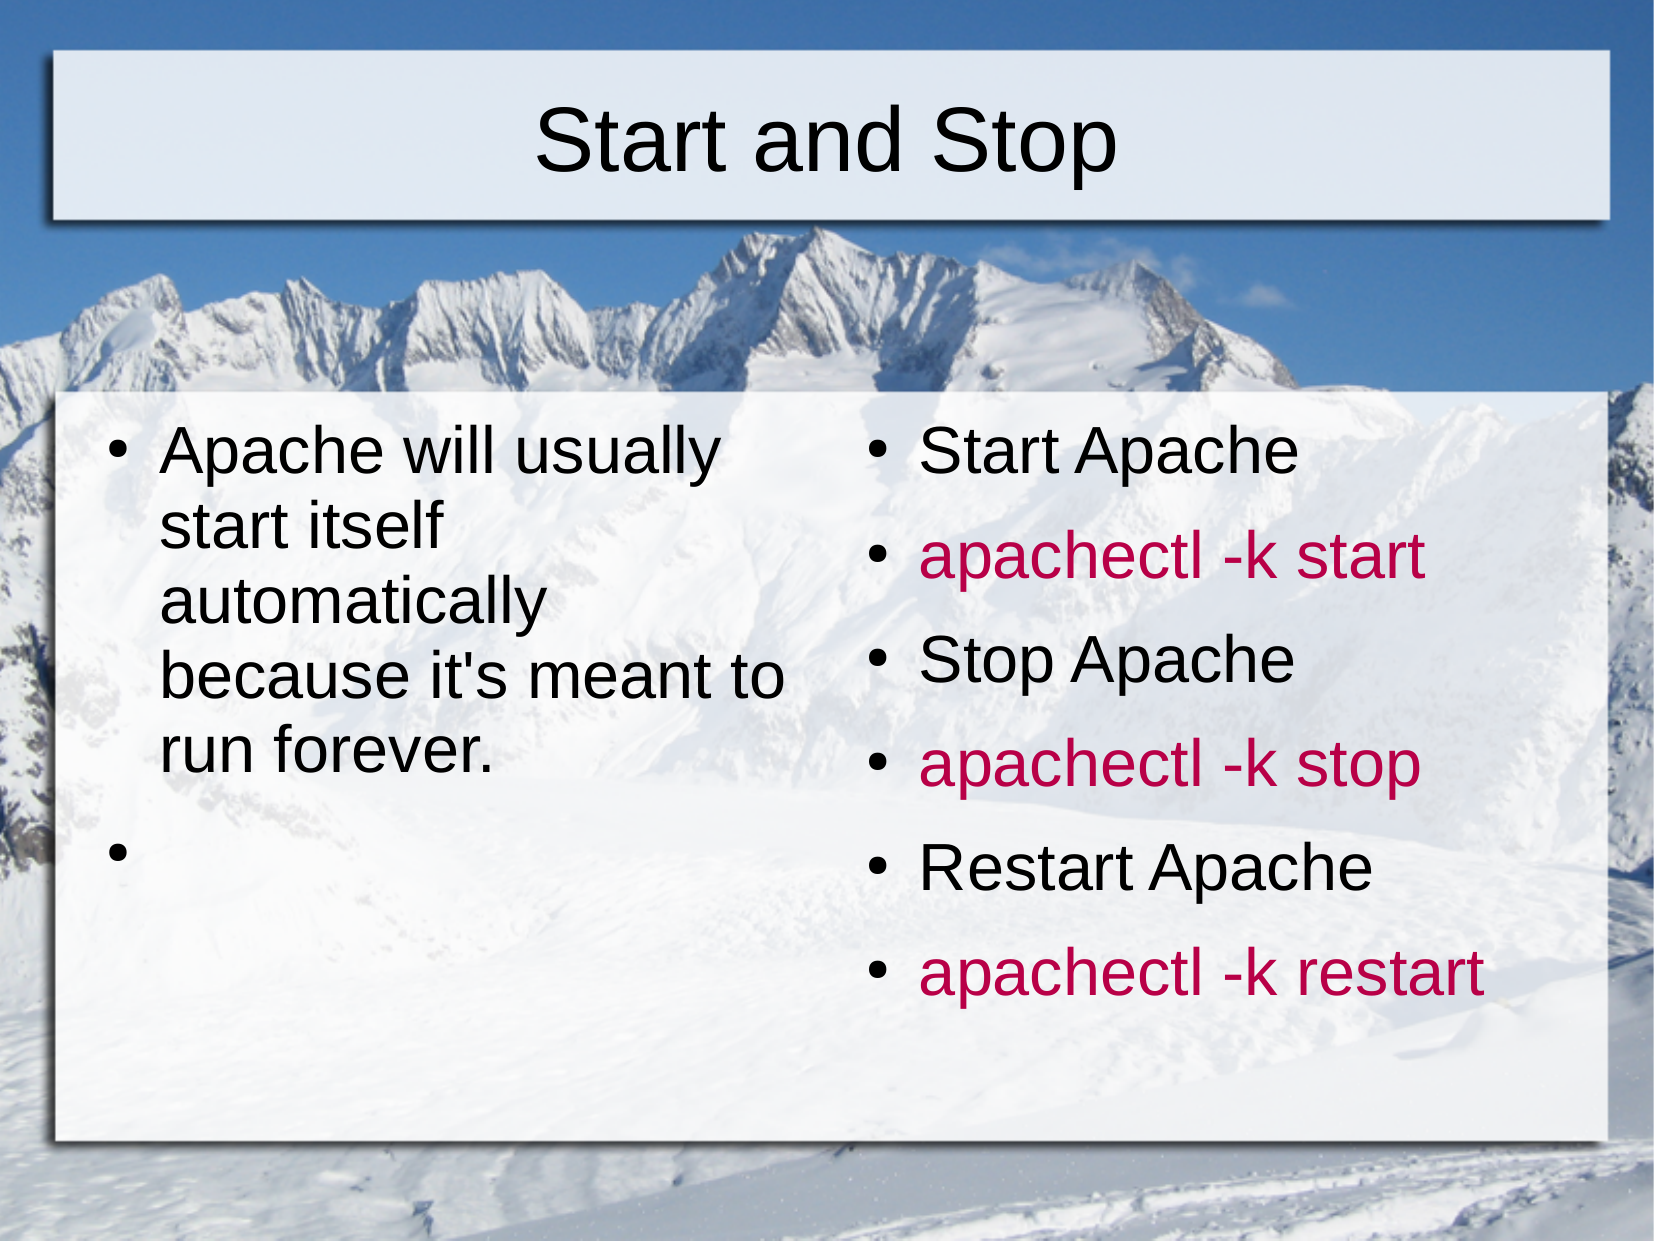

# Start and Stop
Apache will usually start itself automatically because it's meant to run forever.
Start Apache
apachectl -k start
Stop Apache
apachectl -k stop
Restart Apache
apachectl -k restart